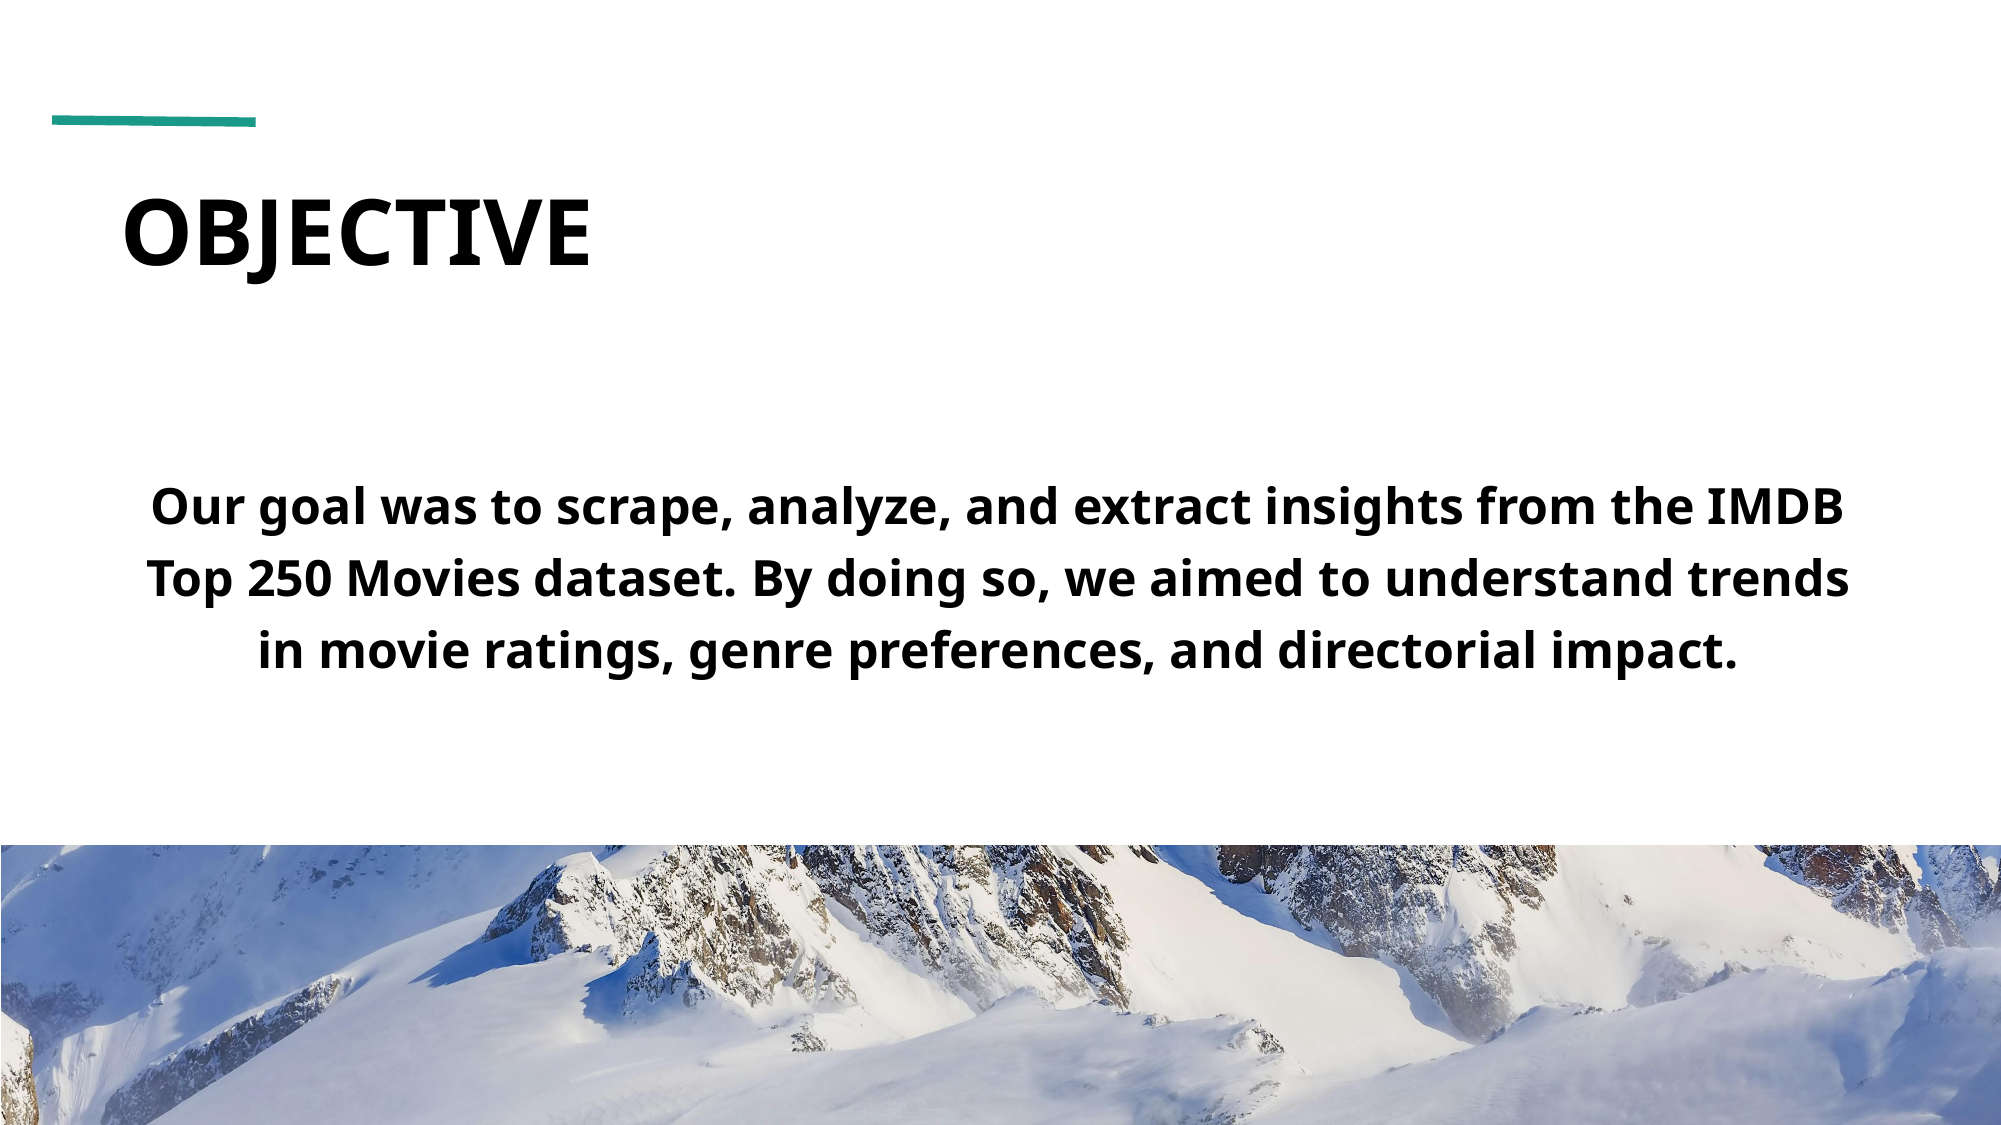

# OBJECTIVE
Our goal was to scrape, analyze, and extract insights from the IMDB Top 250 Movies dataset. By doing so, we aimed to understand trends in movie ratings, genre preferences, and directorial impact.